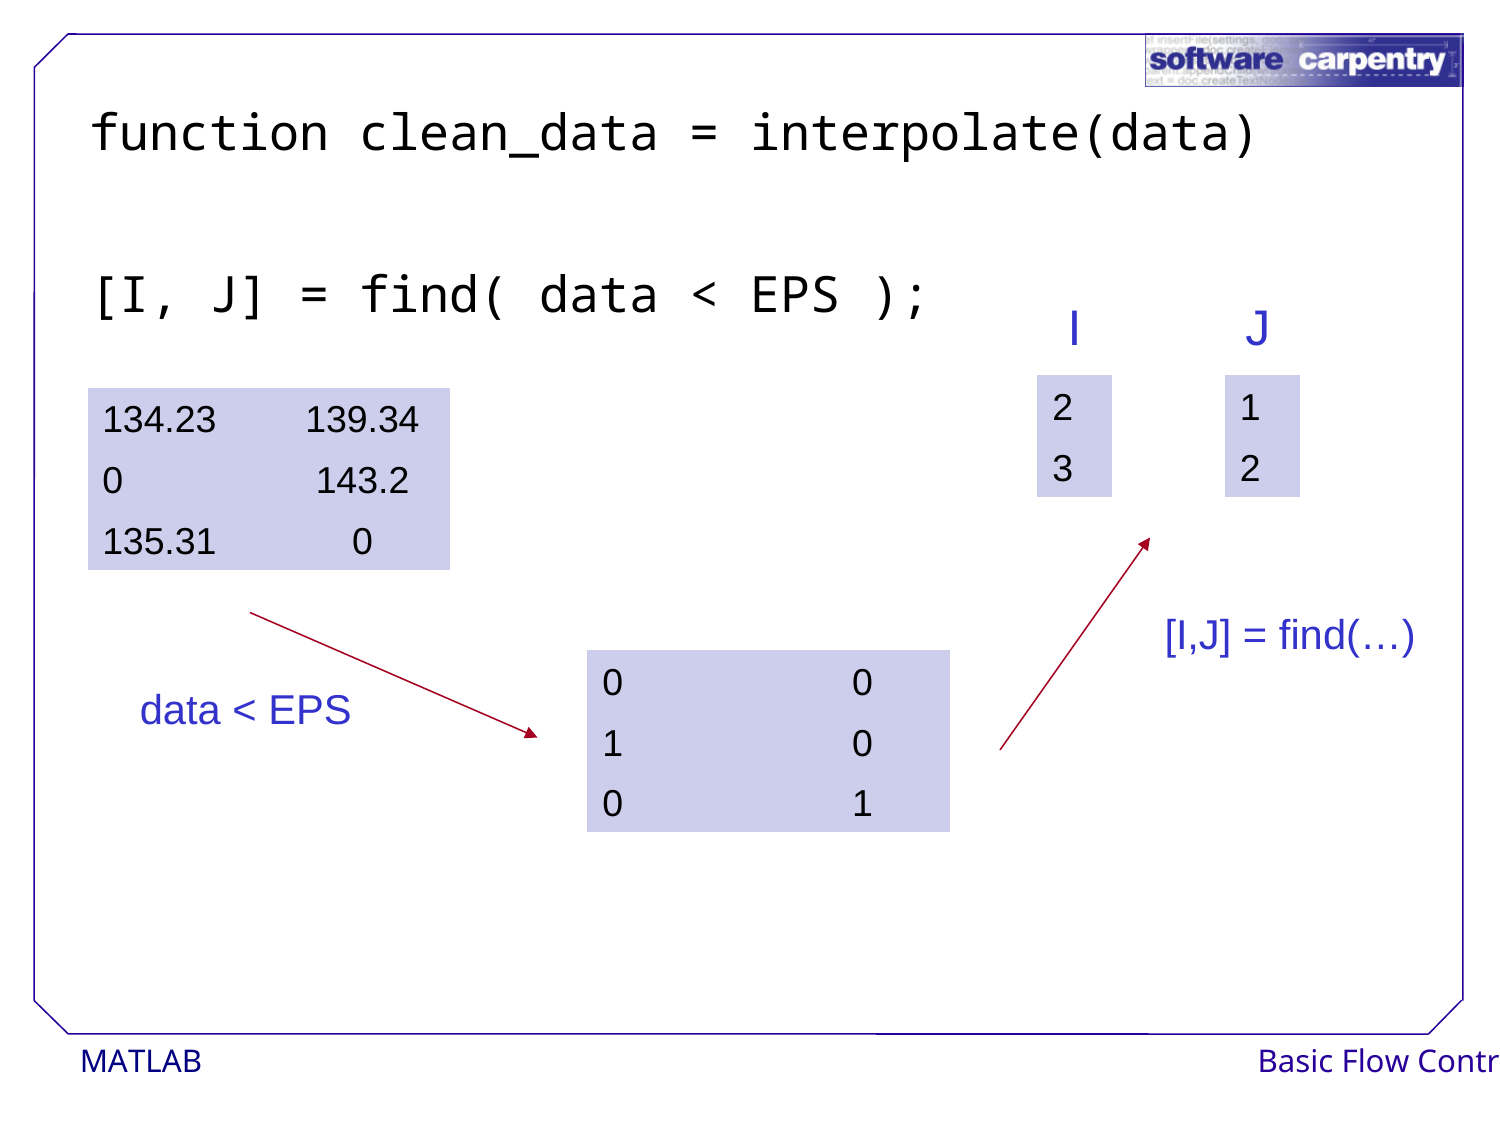

# function clean_data = interpolate(data)
[I, J] = find( data < EPS );
 I	 J
| 2 |
| --- |
| 3 |
| 1 |
| --- |
| 2 |
| 134.23 | 139.34 |
| --- | --- |
| 0 | 143.2 |
| 135.31 | 0 |
[I,J] = find(…)
| 0 | 0 |
| --- | --- |
| 1 | 0 |
| 0 | 1 |
data < EPS